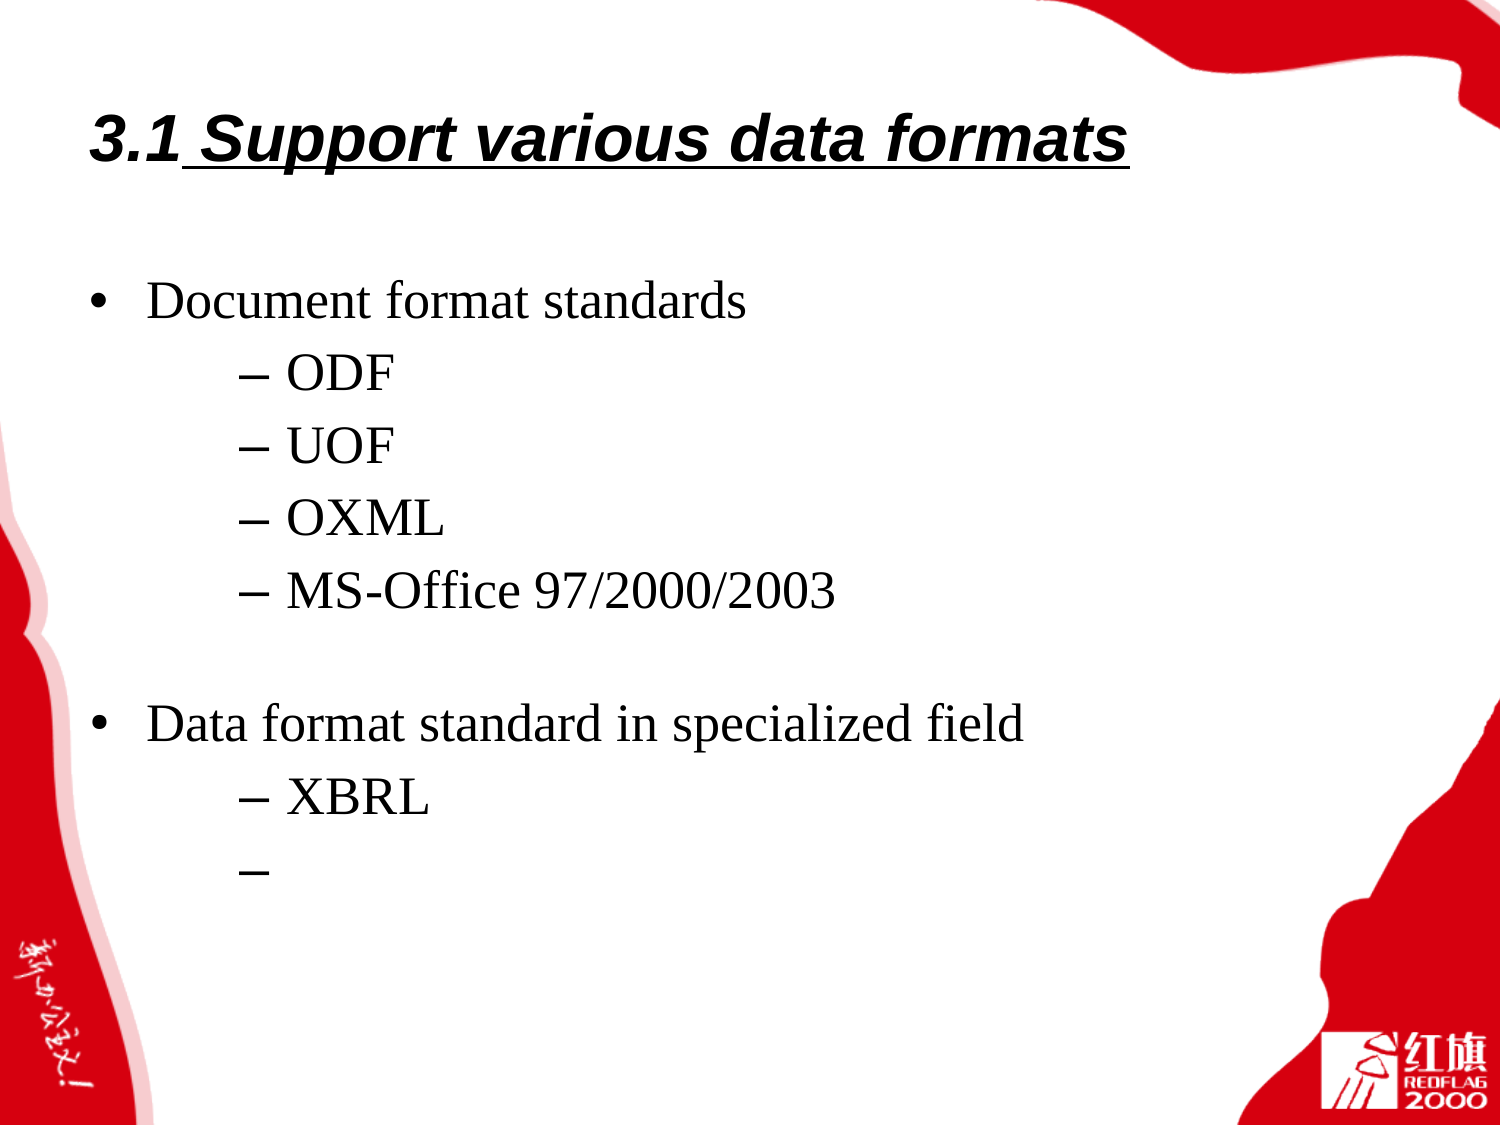

# 3.1 Support various data formats
Document format standards
ODF
UOF
OXML
MS-Office 97/2000/2003
Data format standard in specialized field
XBRL
？